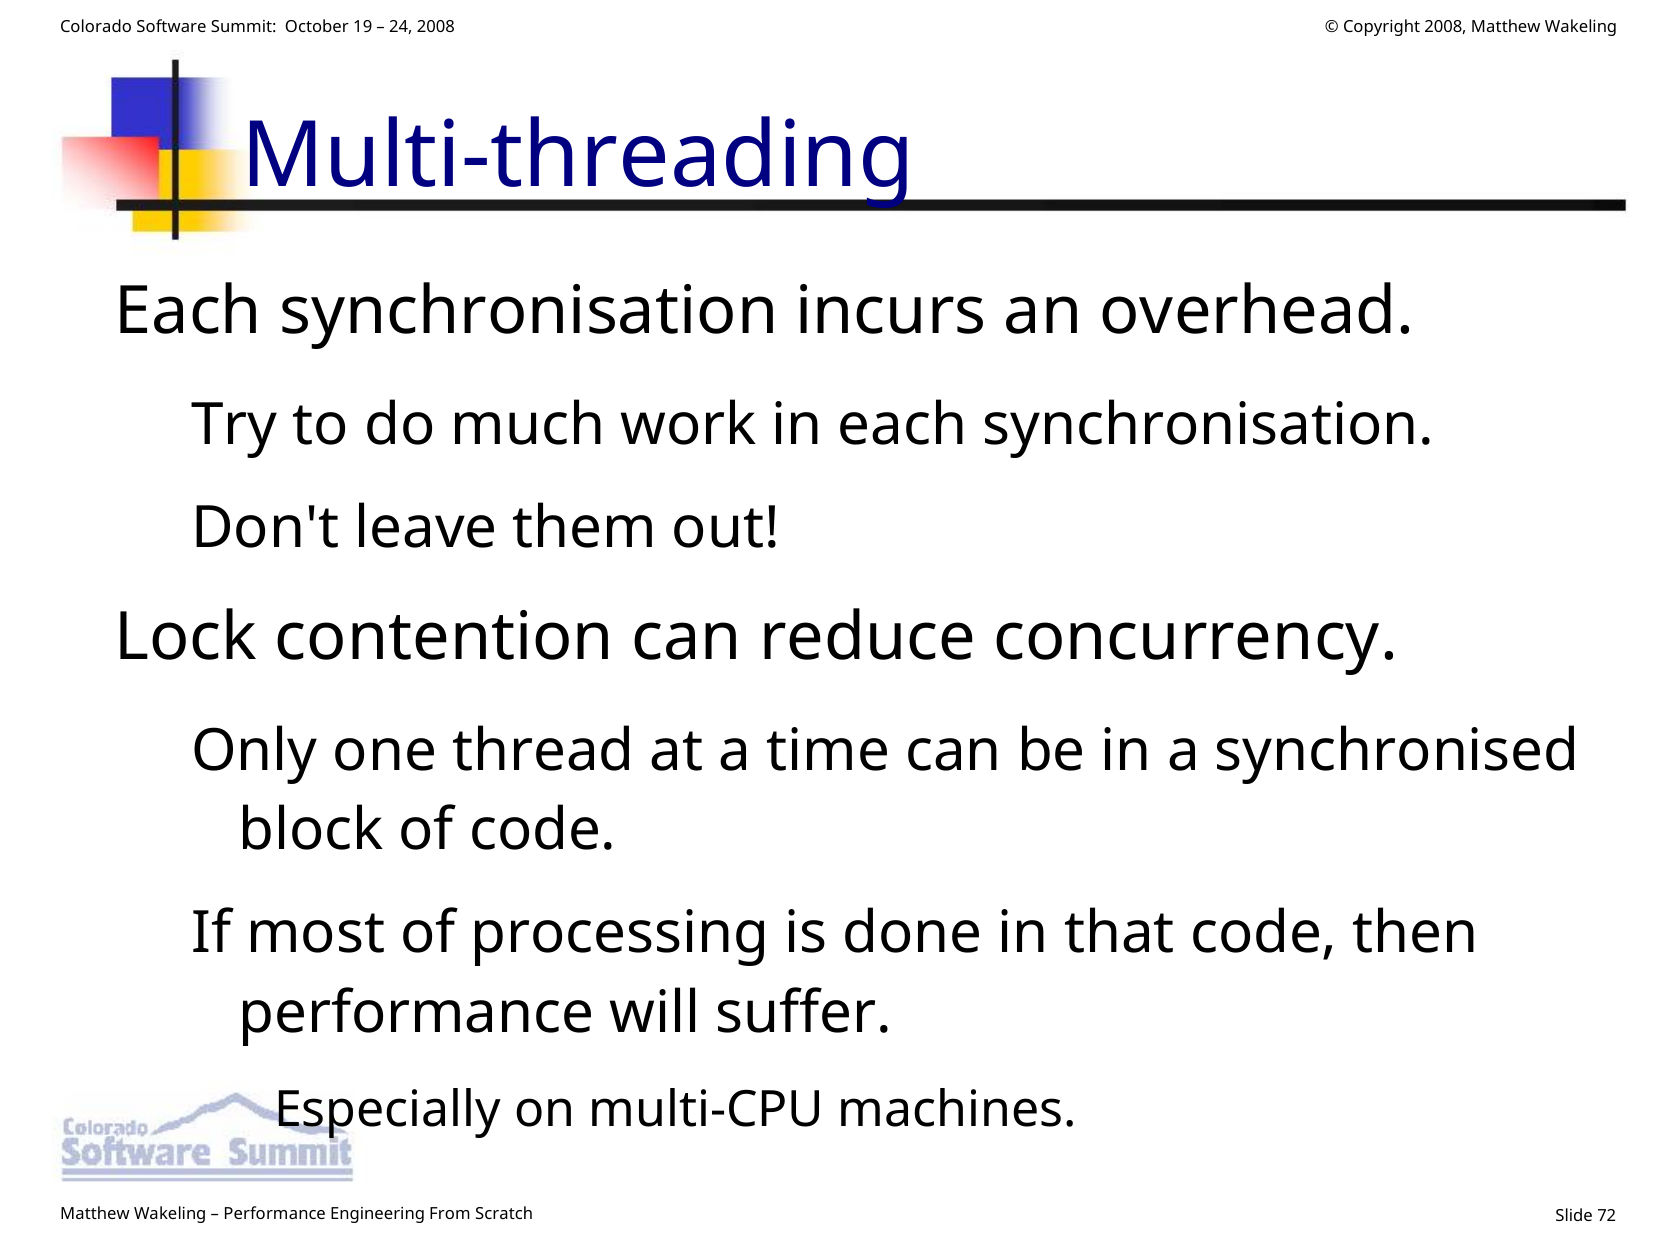

# Multi-threading
Each synchronisation incurs an overhead.
Try to do much work in each synchronisation.
Don't leave them out!
Lock contention can reduce concurrency.
Only one thread at a time can be in a synchronised block of code.
If most of processing is done in that code, then performance will suffer.
Especially on multi-CPU machines.